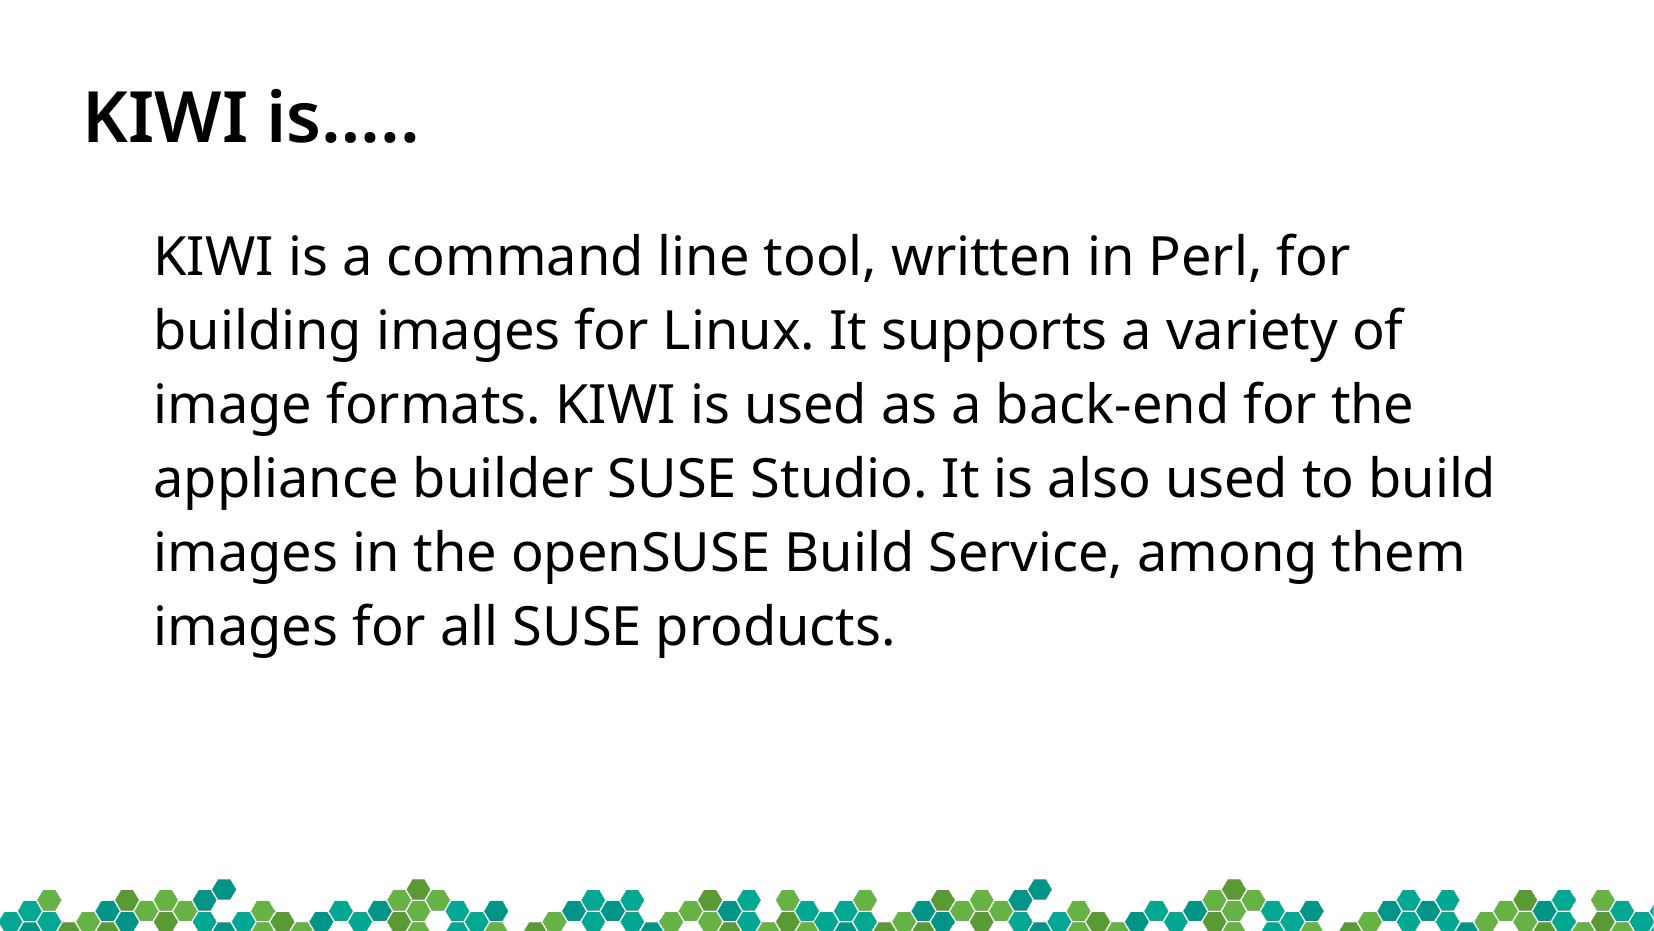

# KIWI is…..
KIWI is a command line tool, written in Perl, for building images for Linux. It supports a variety of image formats. KIWI is used as a back-end for the appliance builder SUSE Studio. It is also used to build images in the openSUSE Build Service, among them images for all SUSE products.